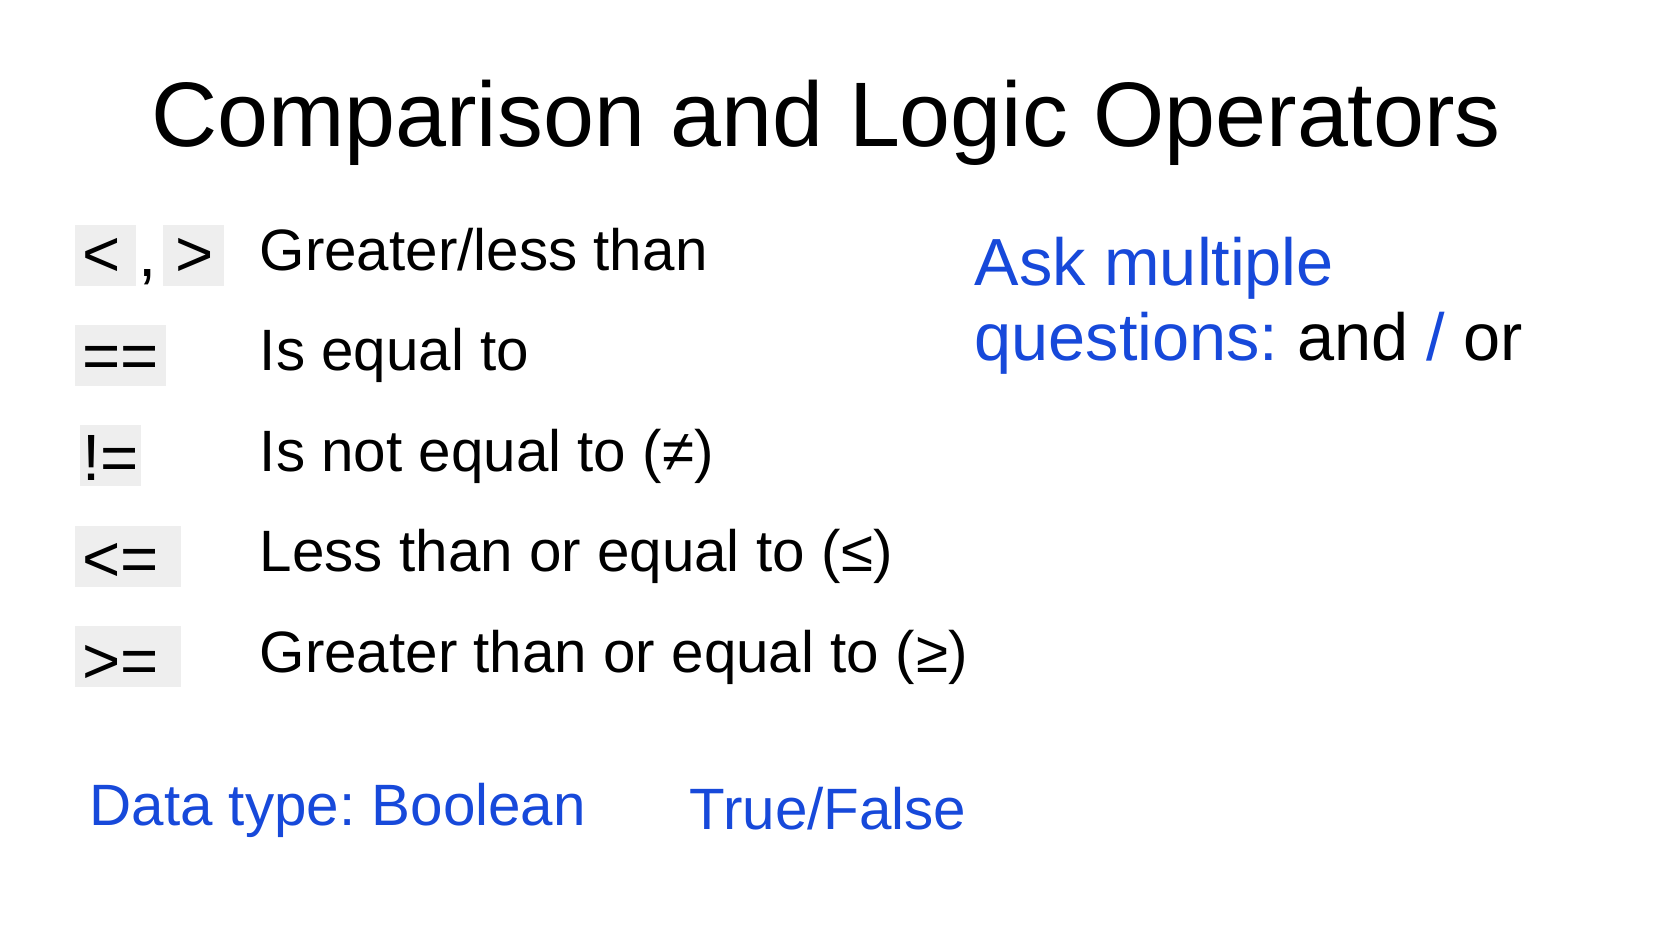

# Comparison and Logic Operators
< , >
==
!=
<=
>=
Greater/less than
Is equal to
Is not equal to (≠)
Less than or equal to (≤)
Greater than or equal to (≥)
Ask multiple questions: and / or
Data type: Boolean
True/False